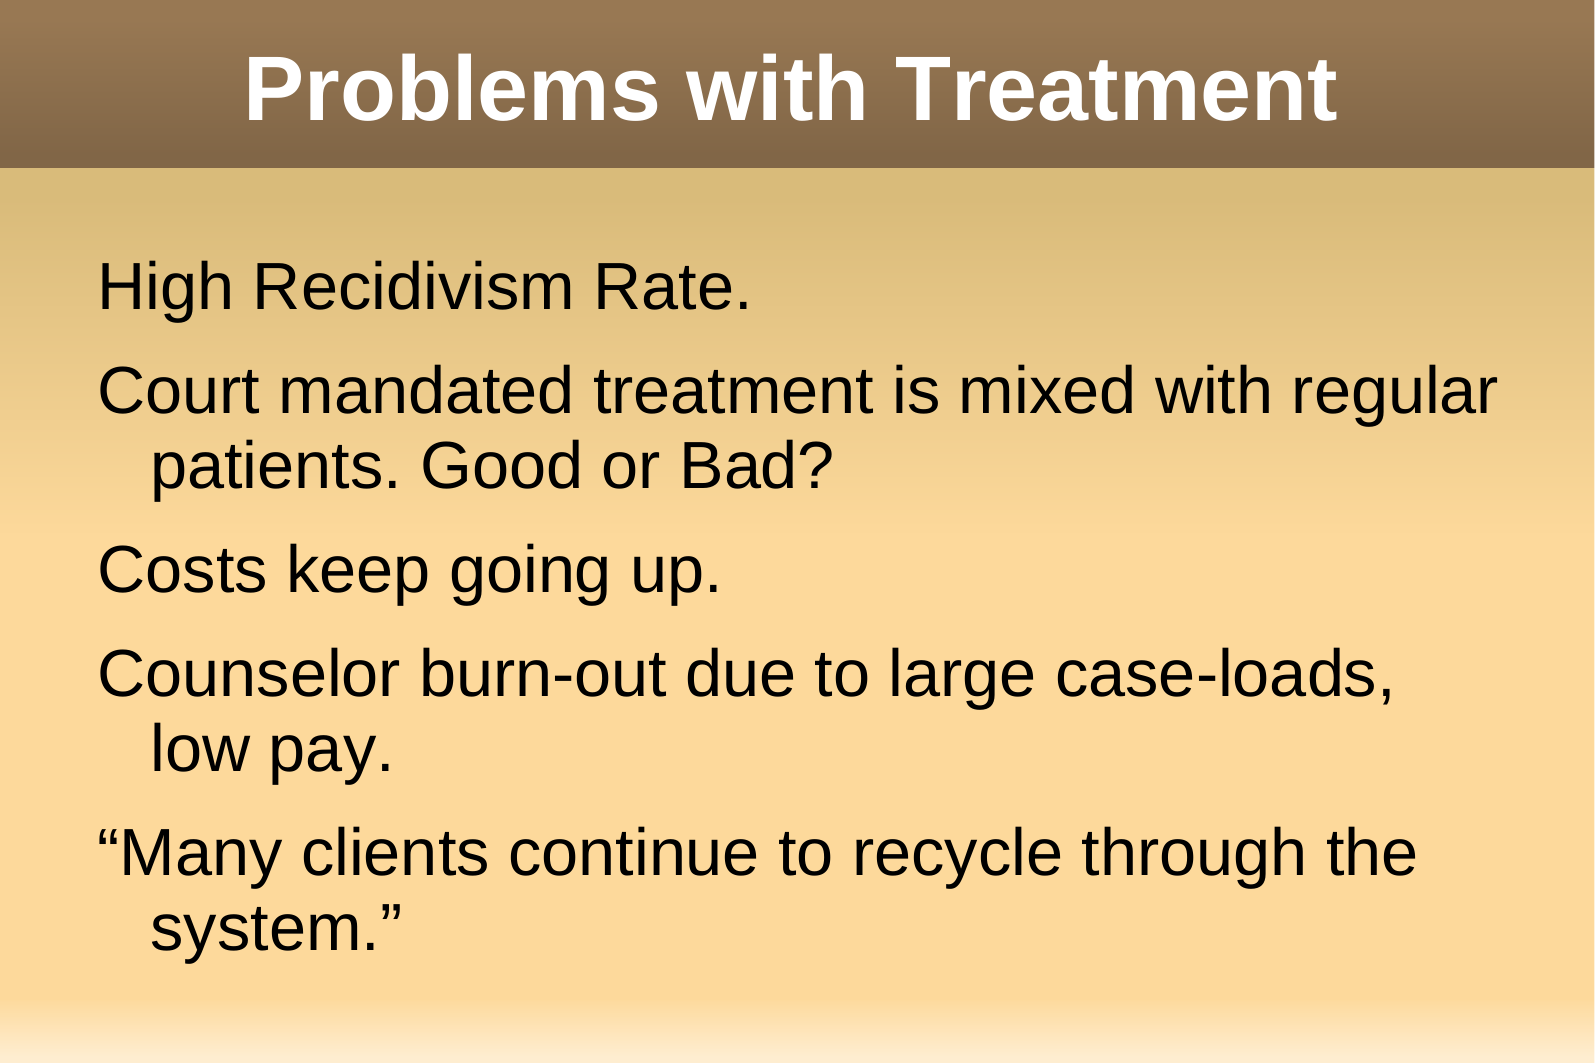

# Problems with Treatment
High Recidivism Rate.
Court mandated treatment is mixed with regular patients. Good or Bad?
Costs keep going up.
Counselor burn-out due to large case-loads, low pay.
“Many clients continue to recycle through the system.”